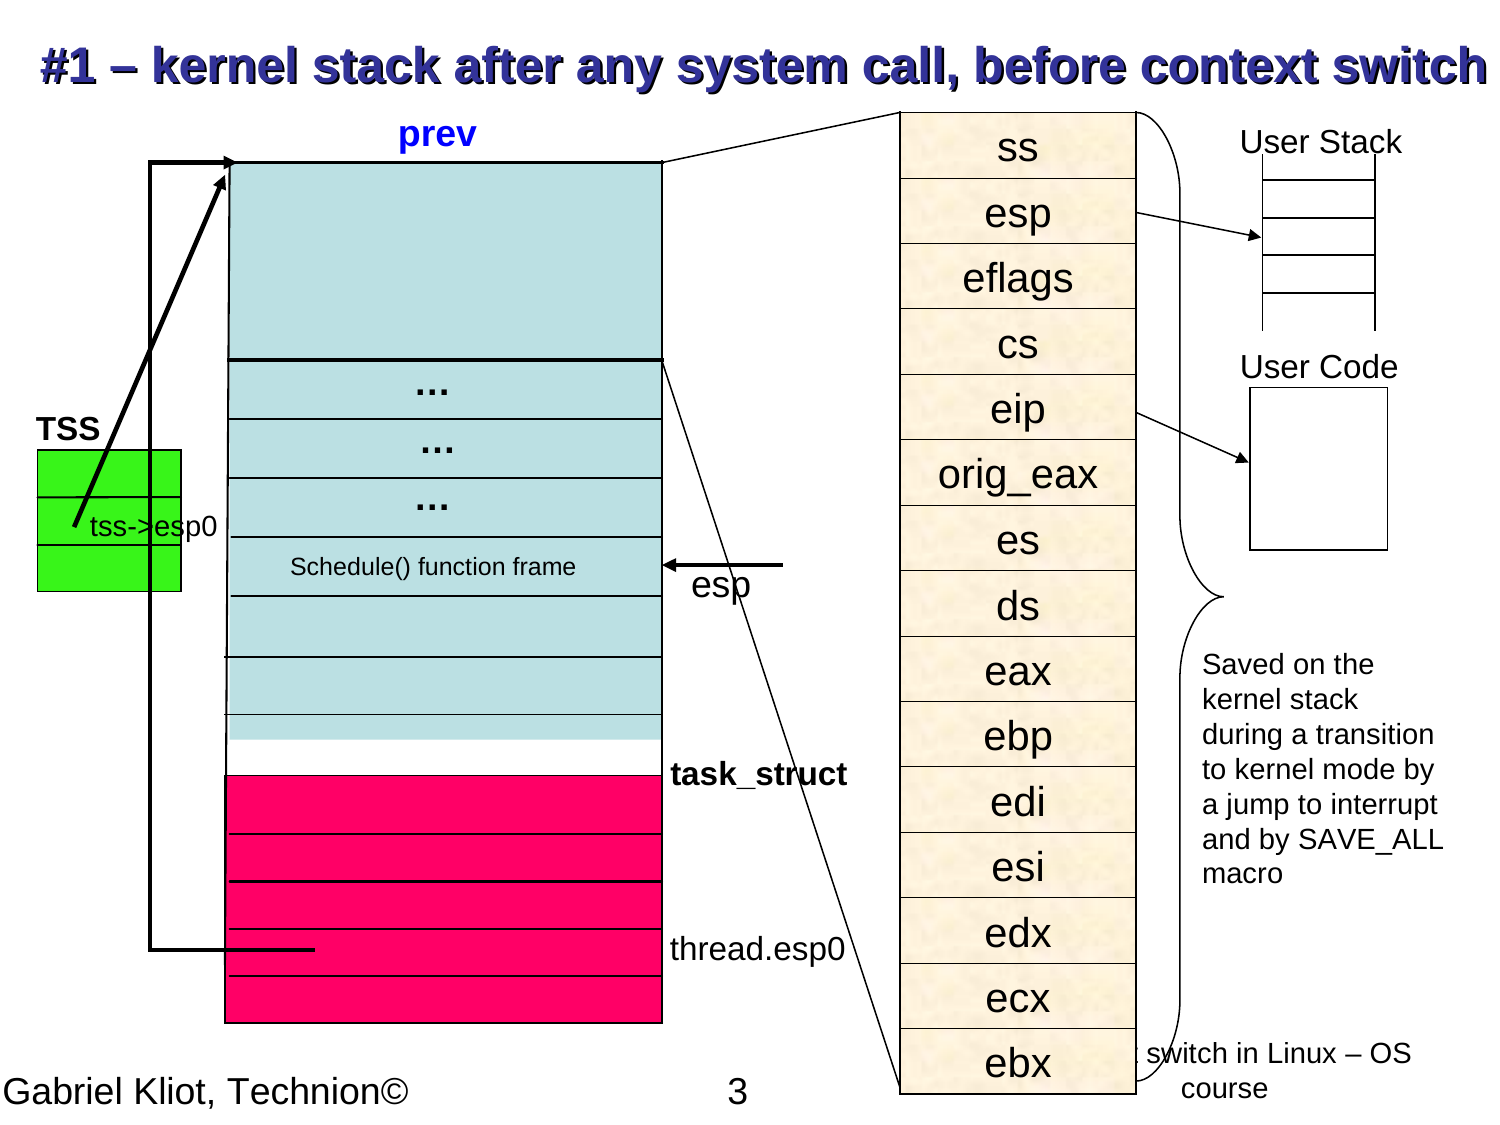

#1 – kernel stack after any system call, before context switch
prev
| ss |
| --- |
| esp |
| eflags |
| cs |
| eip |
| orig\_eax |
| es |
| ds |
| eax |
| ebp |
| edi |
| esi |
| edx |
| ecx |
| ebx |
User Stack
User Code
…
TSS
…
…
tss->esp0
Schedule() function frame
esp
Saved on the kernel stack during a transition to kernel mode by a jump to interrupt and by SAVE_ALL macro
task_struct
thread.esp0
3